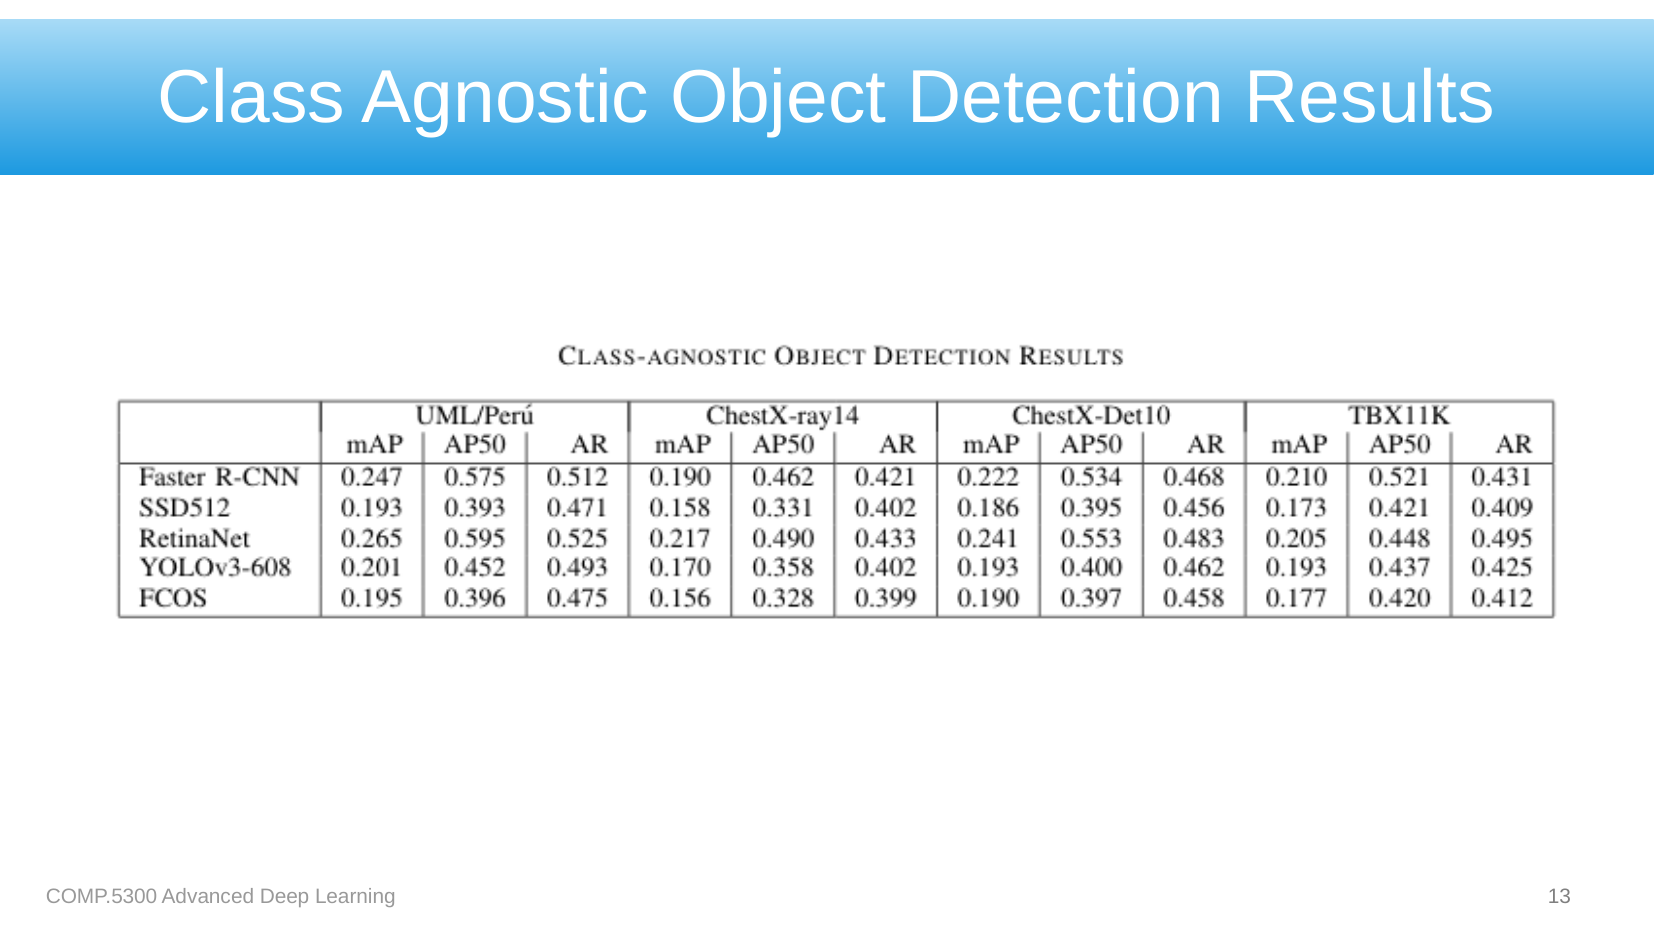

# Class Agnostic Object Detection Results
13